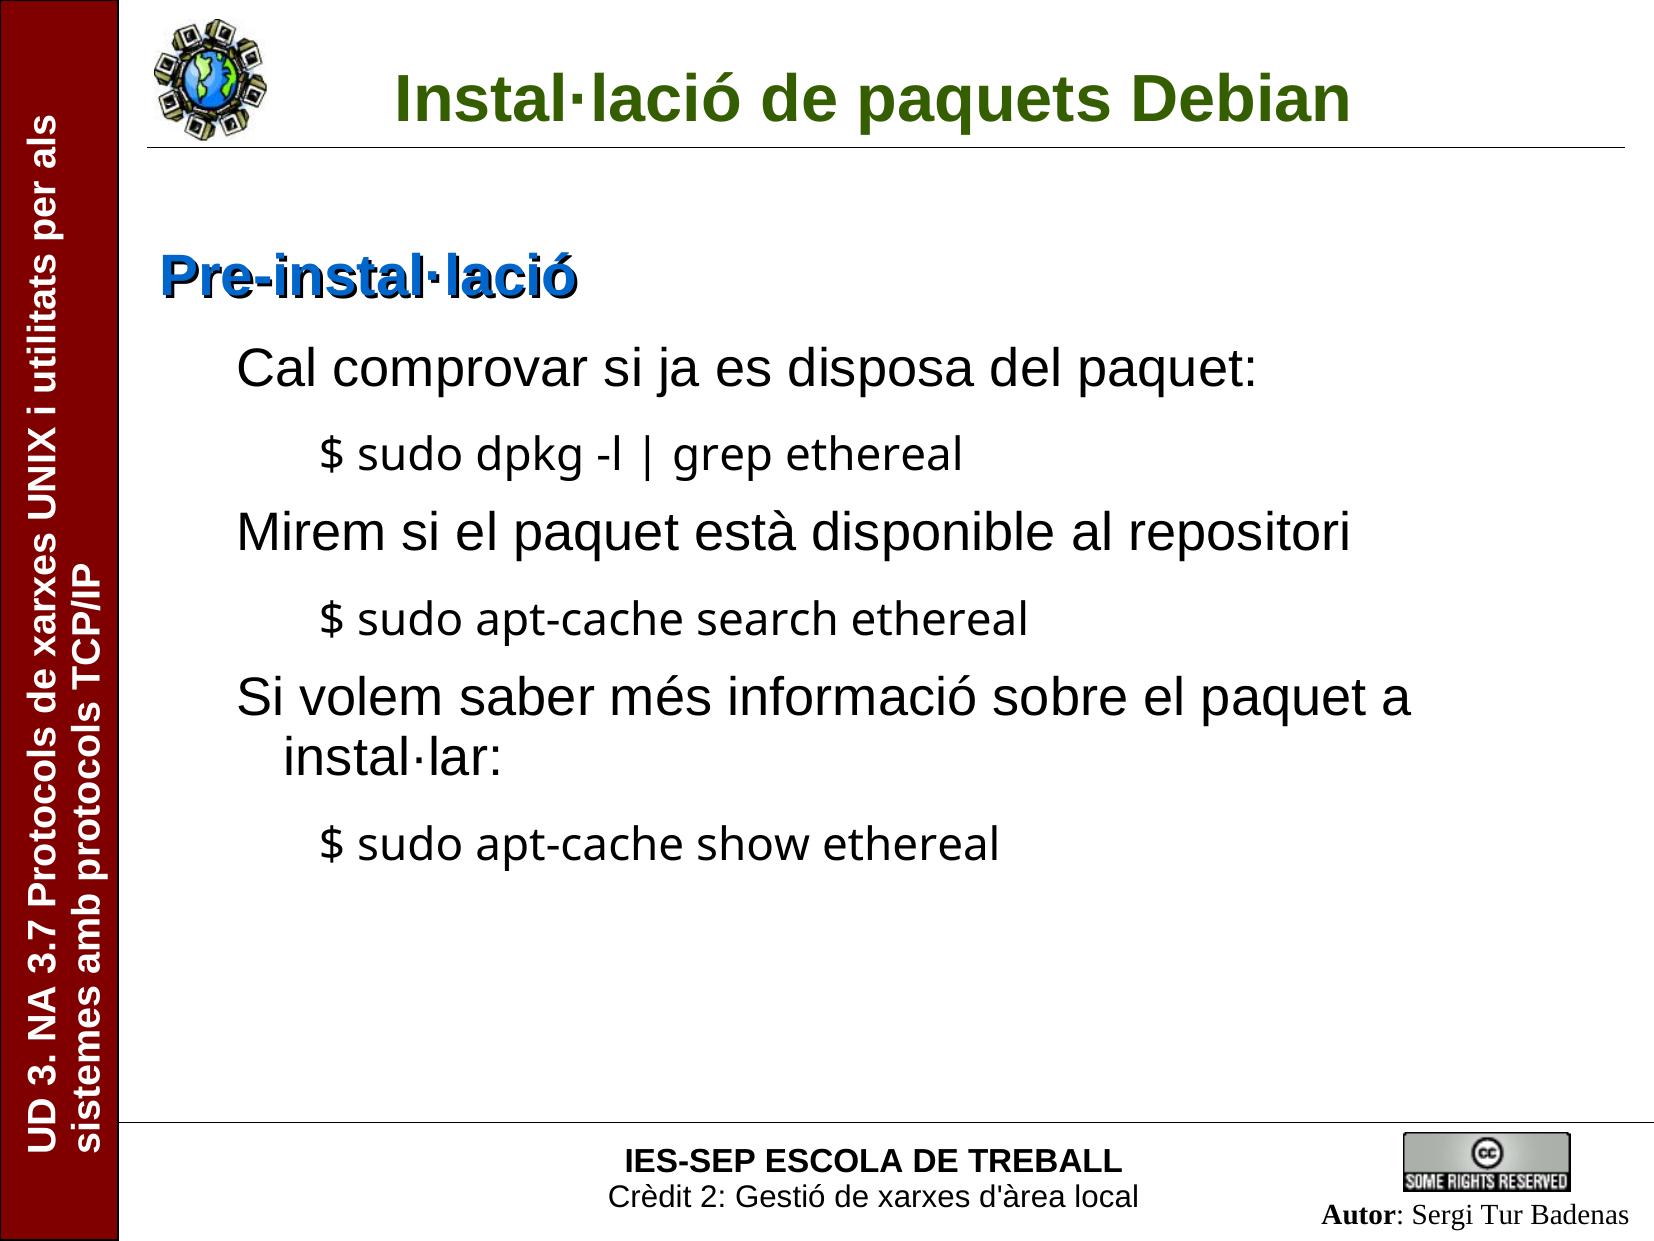

# Instal·lació de paquets Debian
Pre-instal·lació
Cal comprovar si ja es disposa del paquet:
$ sudo dpkg -l | grep ethereal
Mirem si el paquet està disponible al repositori
$ sudo apt-cache search ethereal
Si volem saber més informació sobre el paquet a instal·lar:
$ sudo apt-cache show ethereal